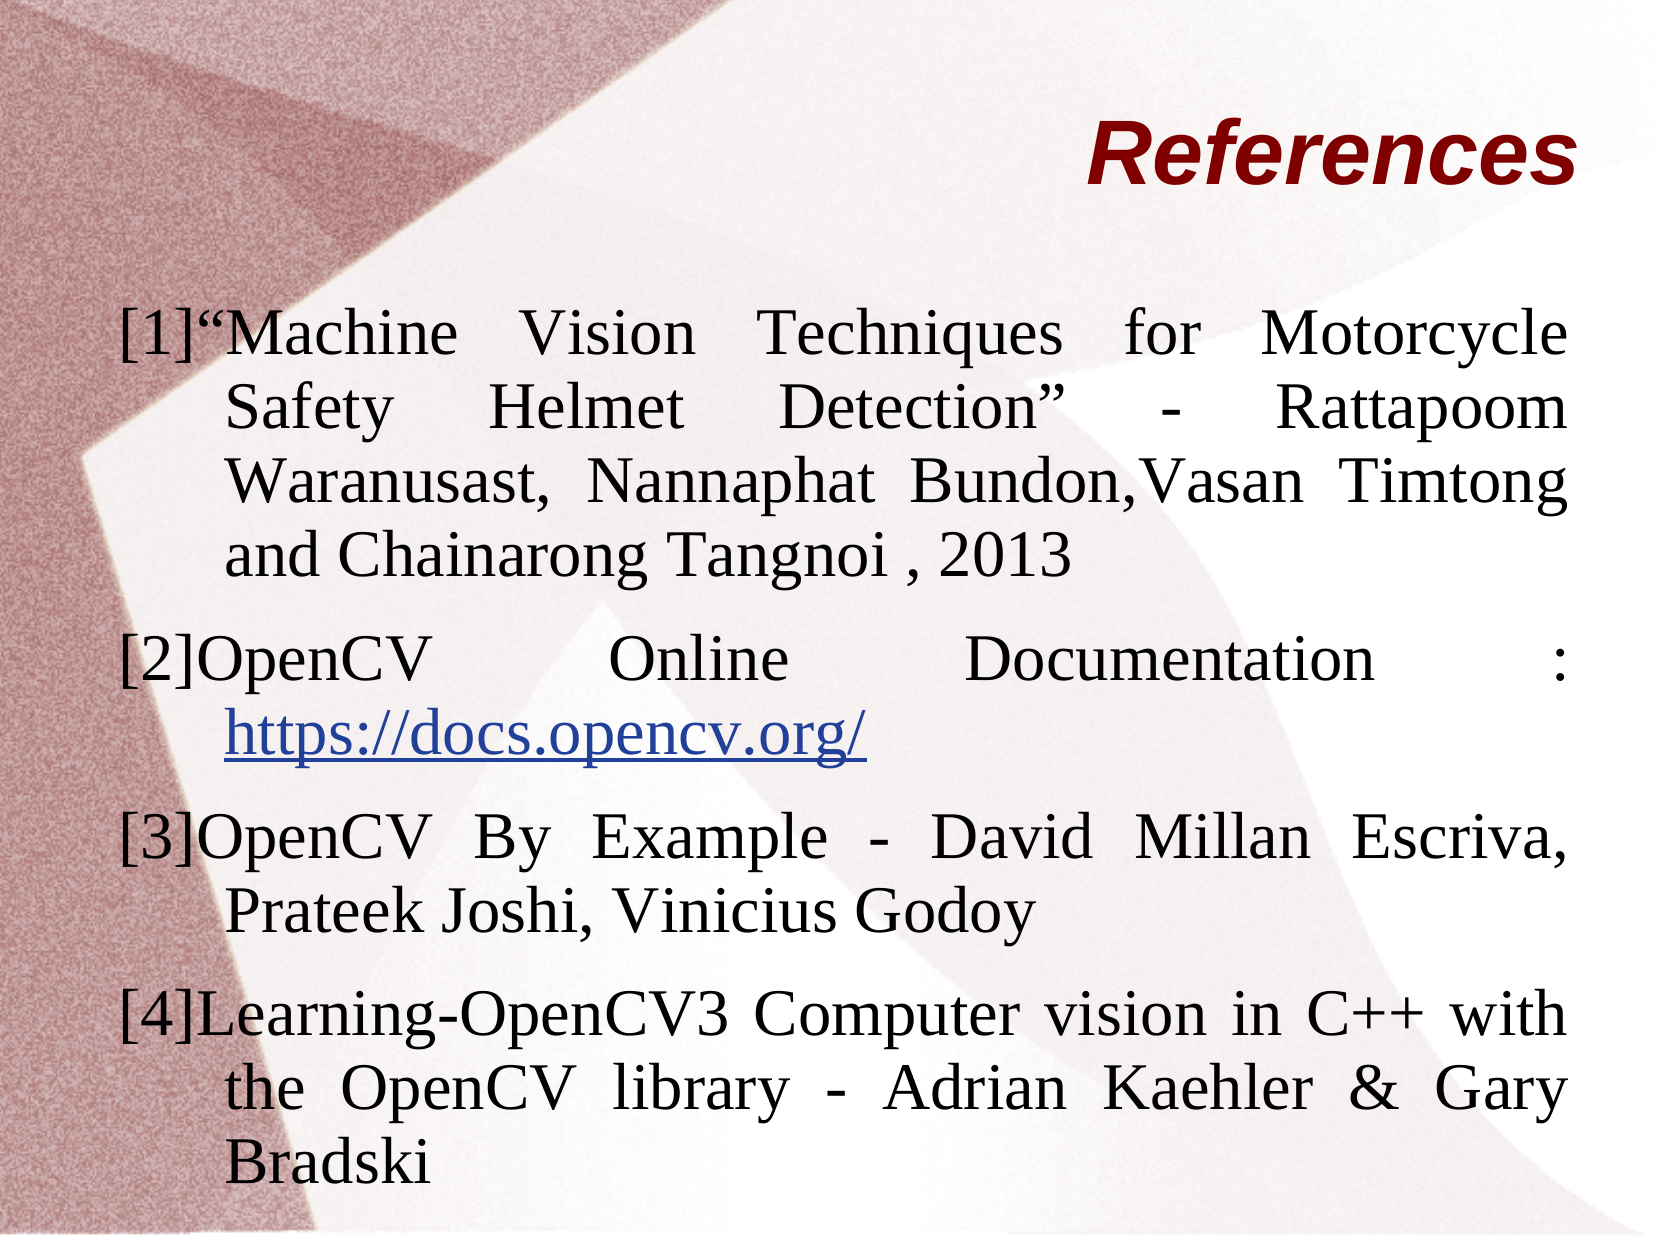

# References
“Machine Vision Techniques for Motorcycle Safety Helmet Detection” - Rattapoom Waranusast, Nannaphat Bundon,Vasan Timtong and Chainarong Tangnoi , 2013
OpenCV Online Documentation : https://docs.opencv.org/
OpenCV By Example - David Millan Escriva, Prateek Joshi, Vinicius Godoy
Learning-OpenCV3 Computer vision in C++ with the OpenCV library - Adrian Kaehler & Gary Bradski